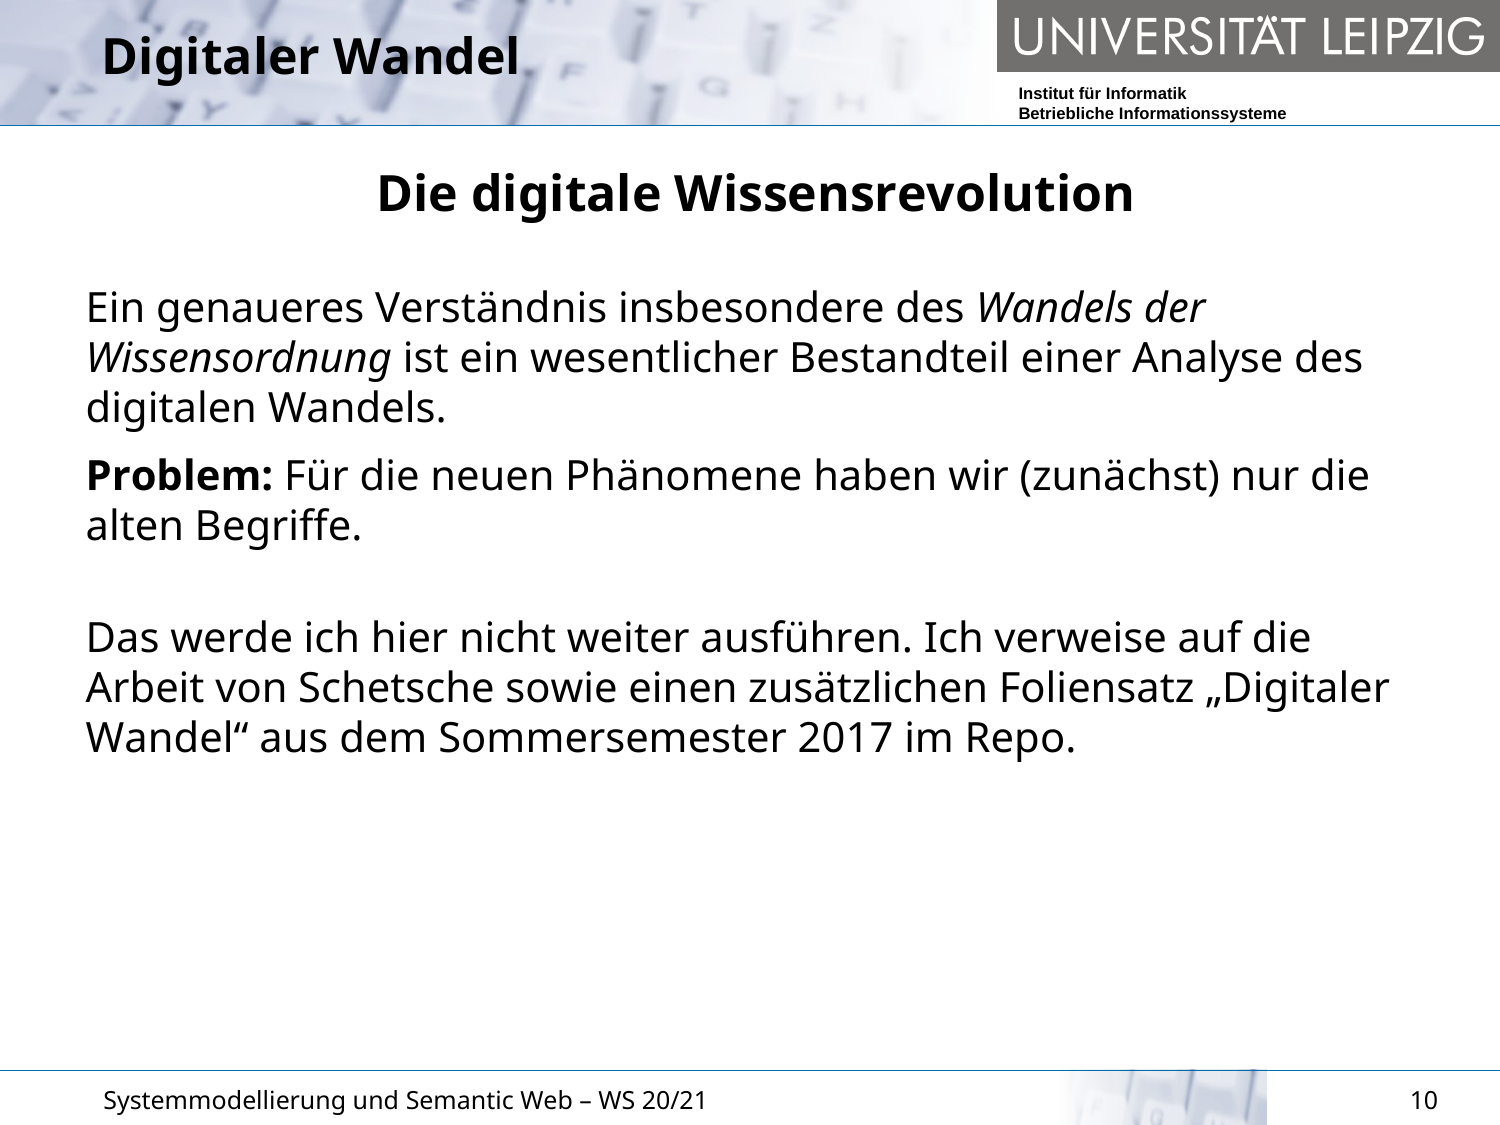

Digitaler Wandel
Die digitale Wissensrevolution
Ein genaueres Verständnis insbesondere des Wandels der Wissensordnung ist ein wesentlicher Bestandteil einer Analyse des digitalen Wandels.
Problem: Für die neuen Phänomene haben wir (zunächst) nur die alten Begriffe.
Das werde ich hier nicht weiter ausführen. Ich verweise auf die Arbeit von Schetsche sowie einen zusätzlichen Foliensatz „Digitaler Wandel“ aus dem Sommersemester 2017 im Repo.
Systemmodellierung und Semantic Web – WS 20/21
10